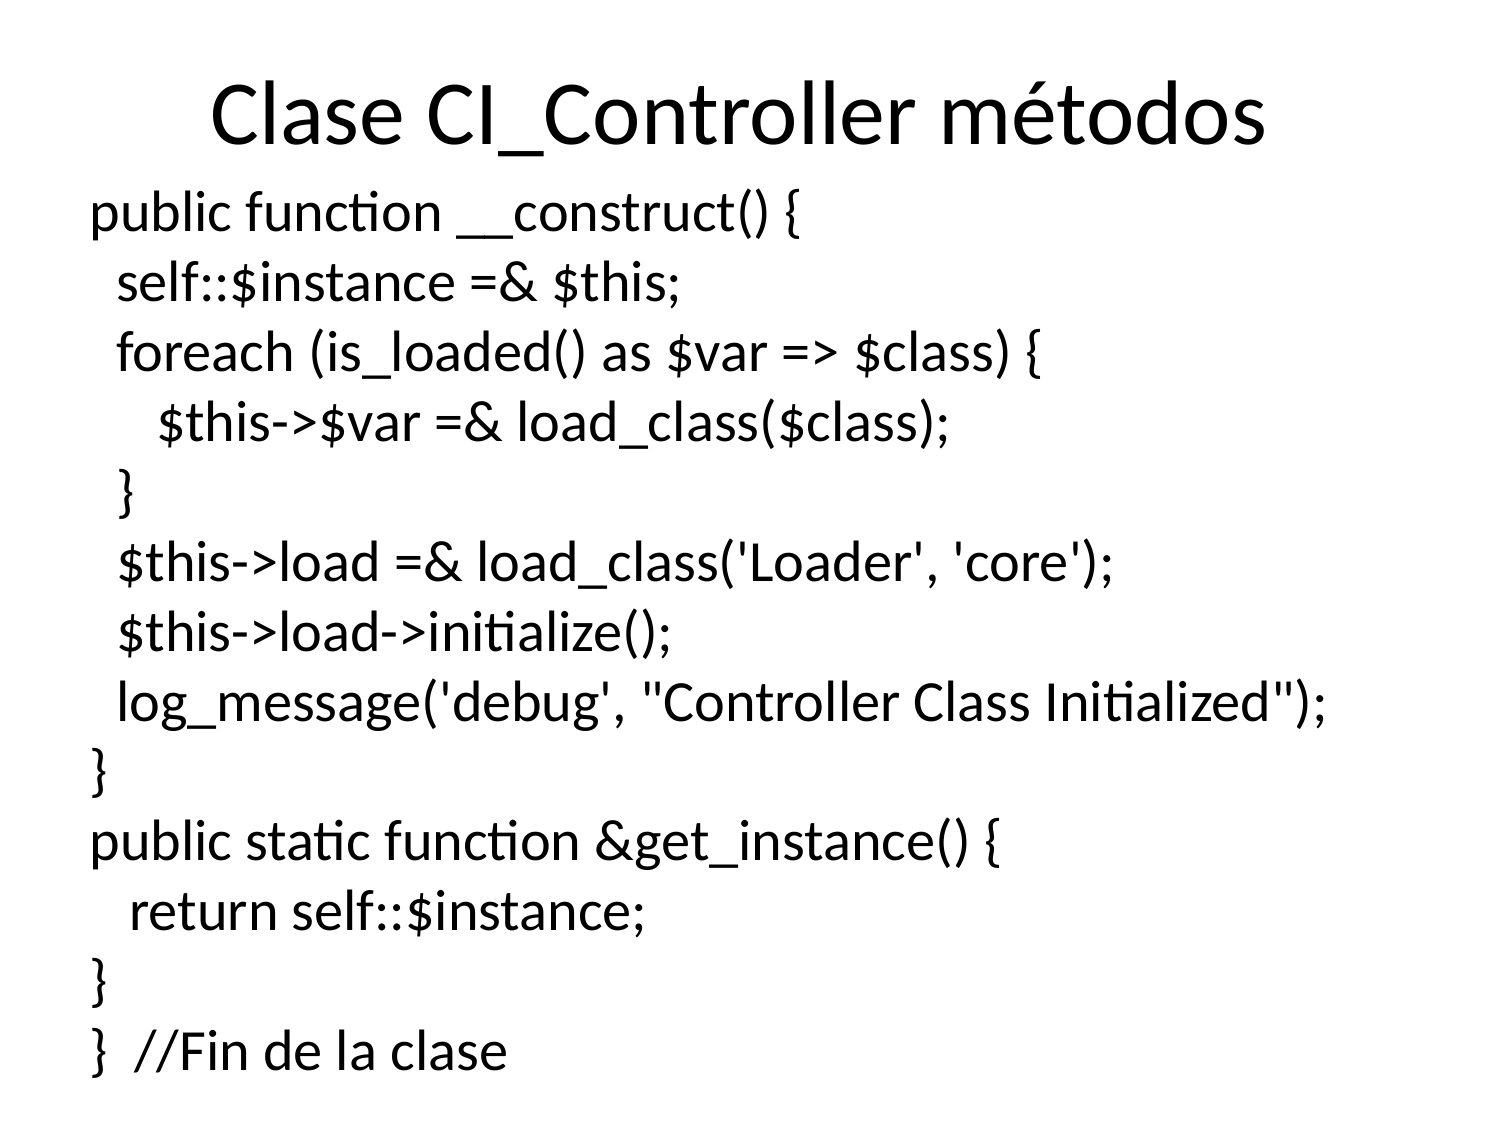

# Clase CI_Controller métodos
public function __construct() {
 self::$instance =& $this;
 foreach (is_loaded() as $var => $class) {
 $this->$var =& load_class($class);
 }
 $this->load =& load_class('Loader', 'core');
 $this->load->initialize();
 log_message('debug', "Controller Class Initialized");
}
public static function &get_instance() {
 return self::$instance;
}
} //Fin de la clase